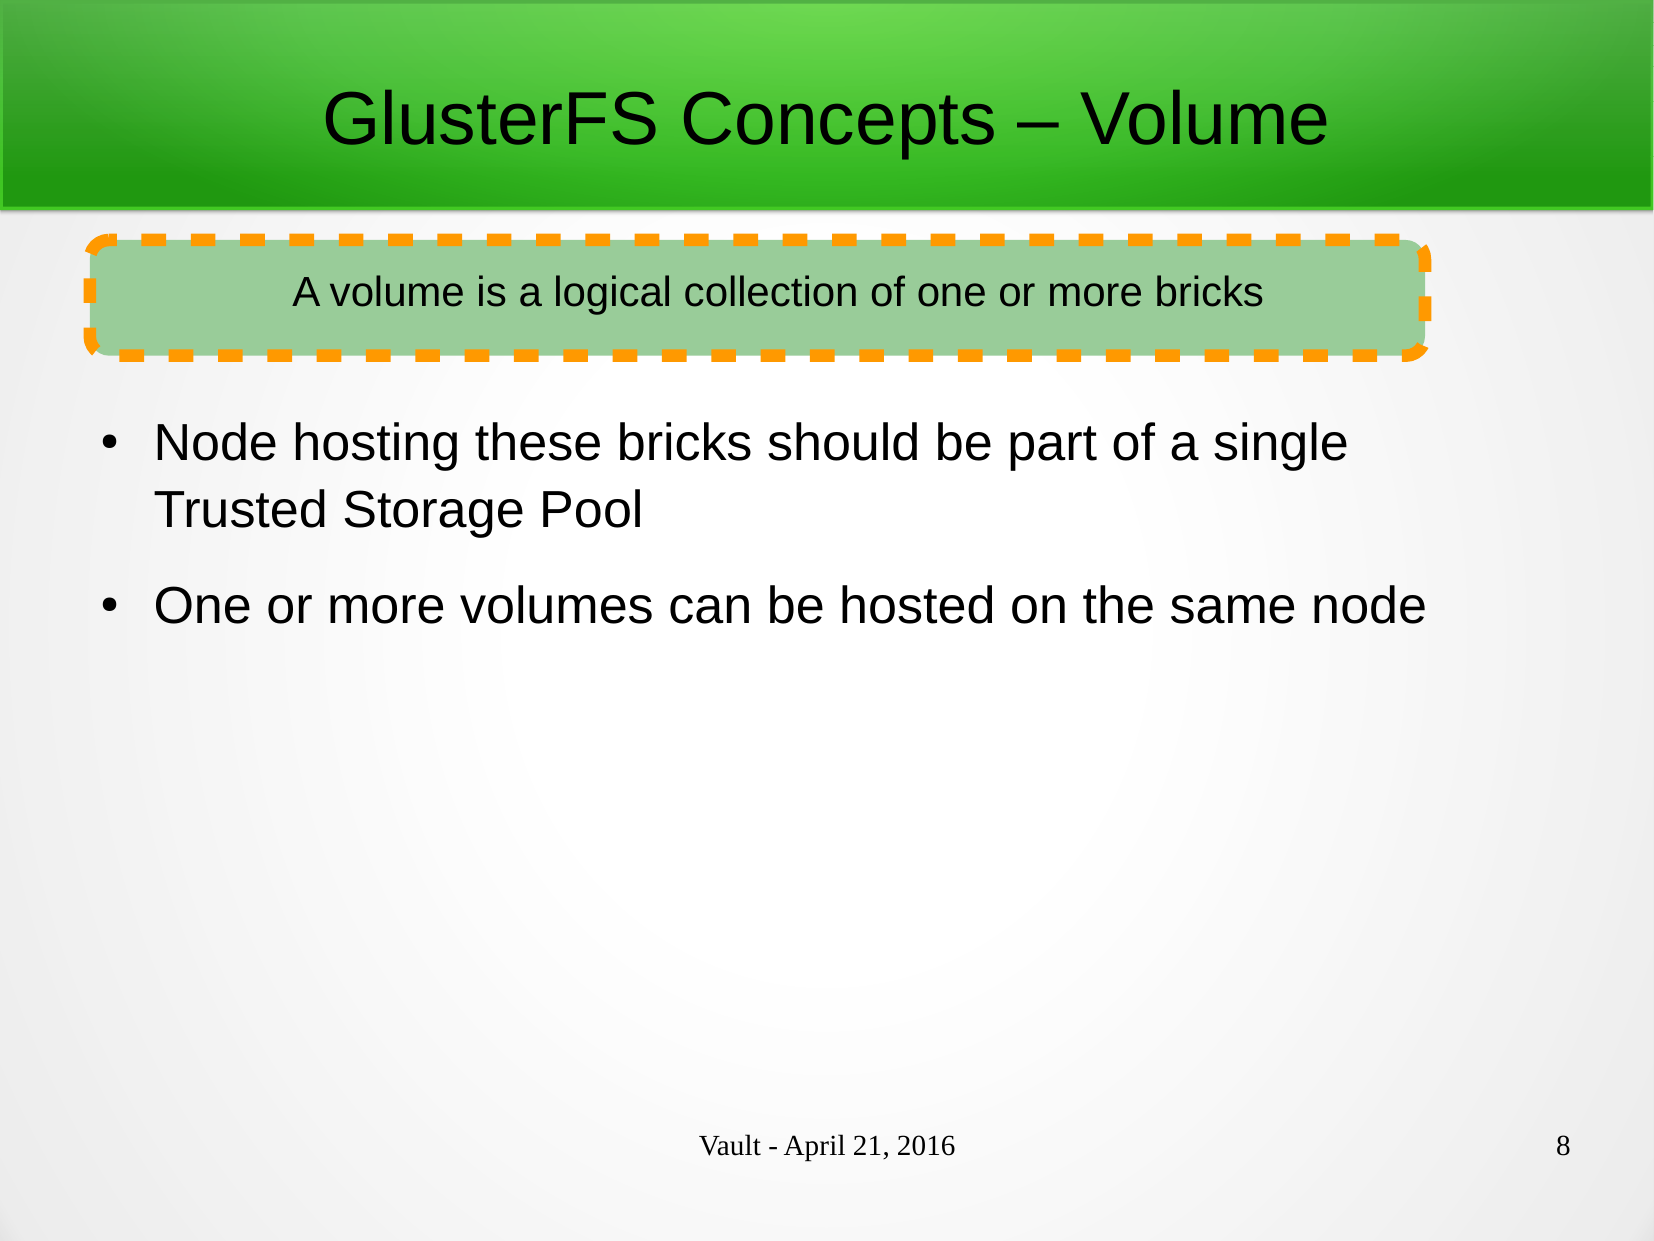

# GlusterFS Concepts – Volume
A volume is a logical collection of one or more bricks
Node hosting these bricks should be part of a single Trusted Storage Pool
One or more volumes can be hosted on the same node
Vault - April 21, 2016
8